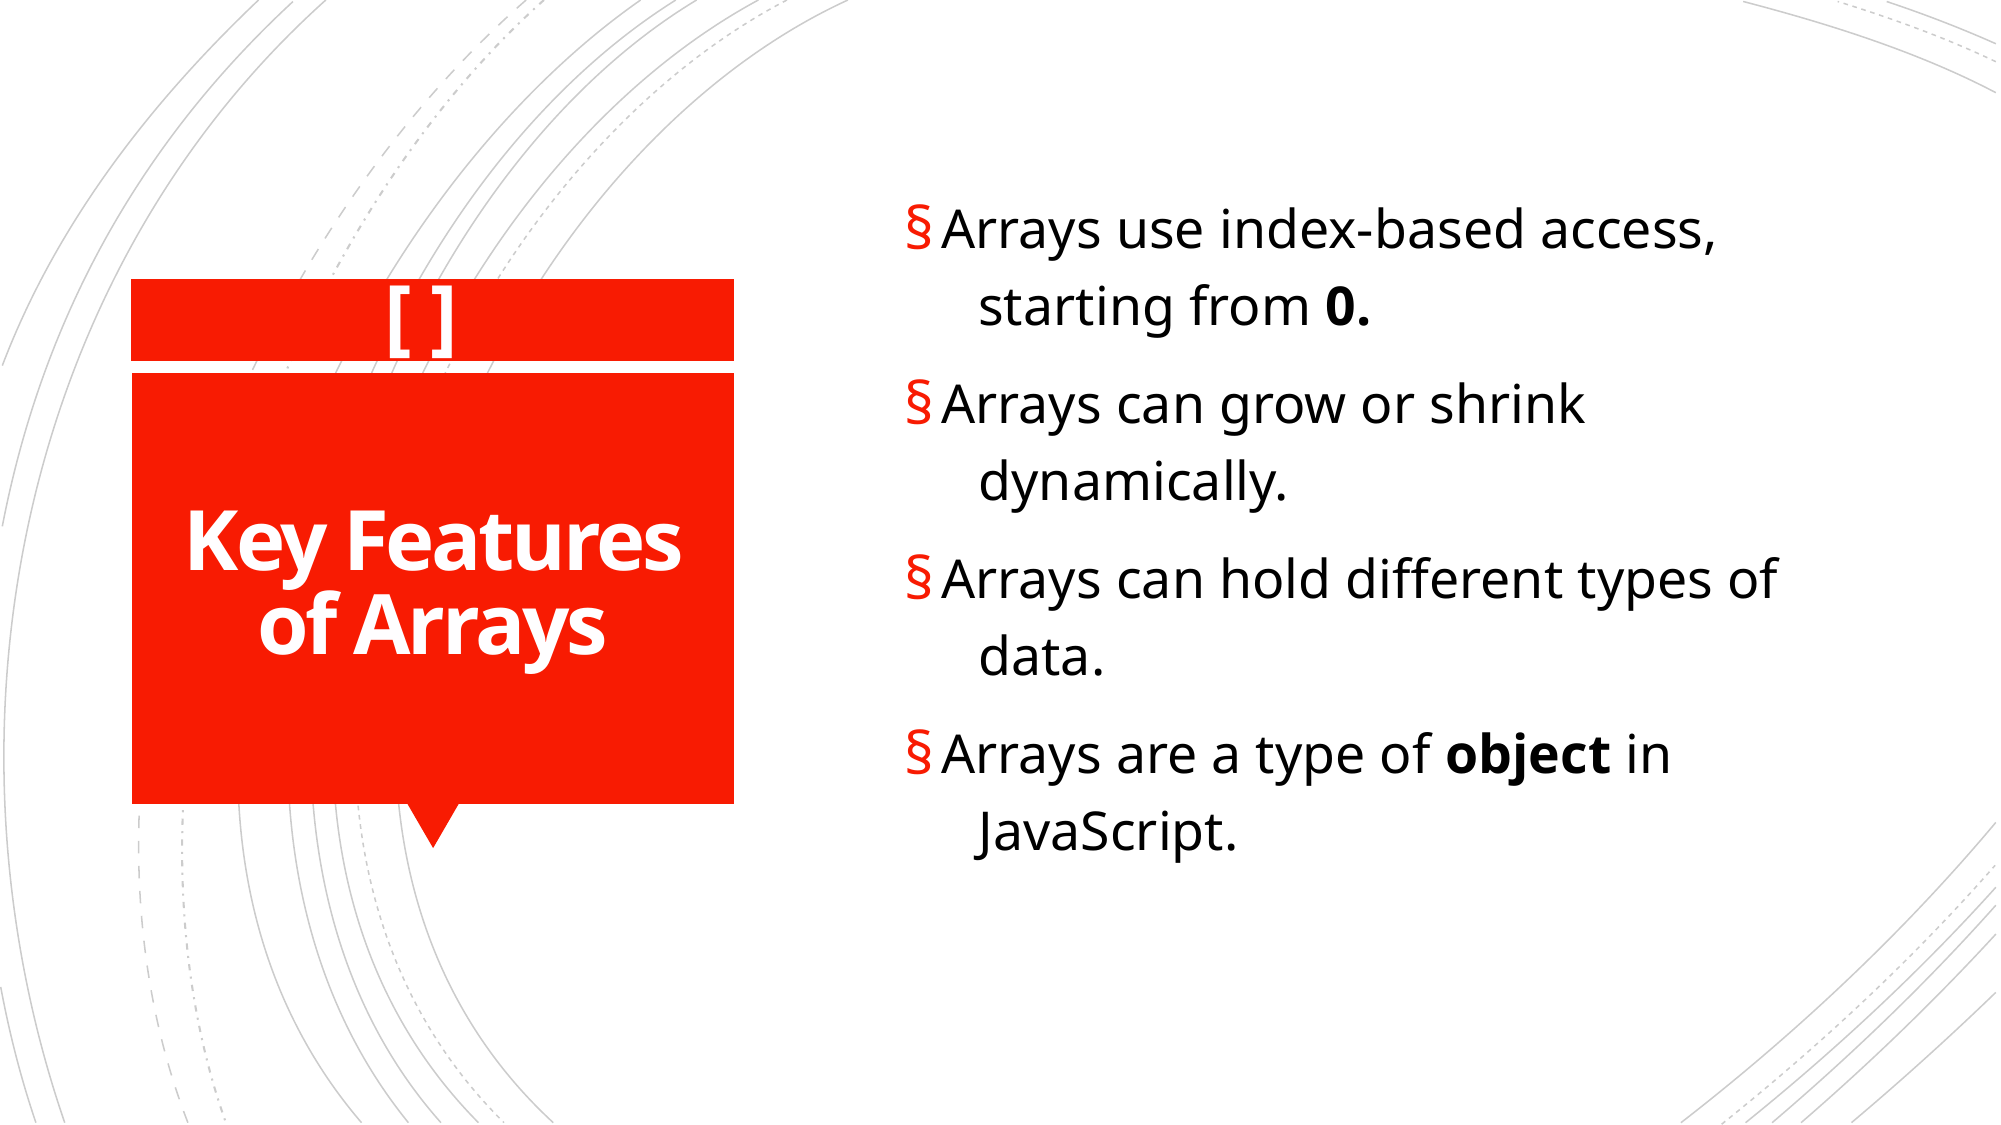

Arrays use index-based access, starting from 0.
Arrays can grow or shrink dynamically.
Arrays can hold different types of data.
Arrays are a type of object in JavaScript.
[ ]
# Key Features of Arrays